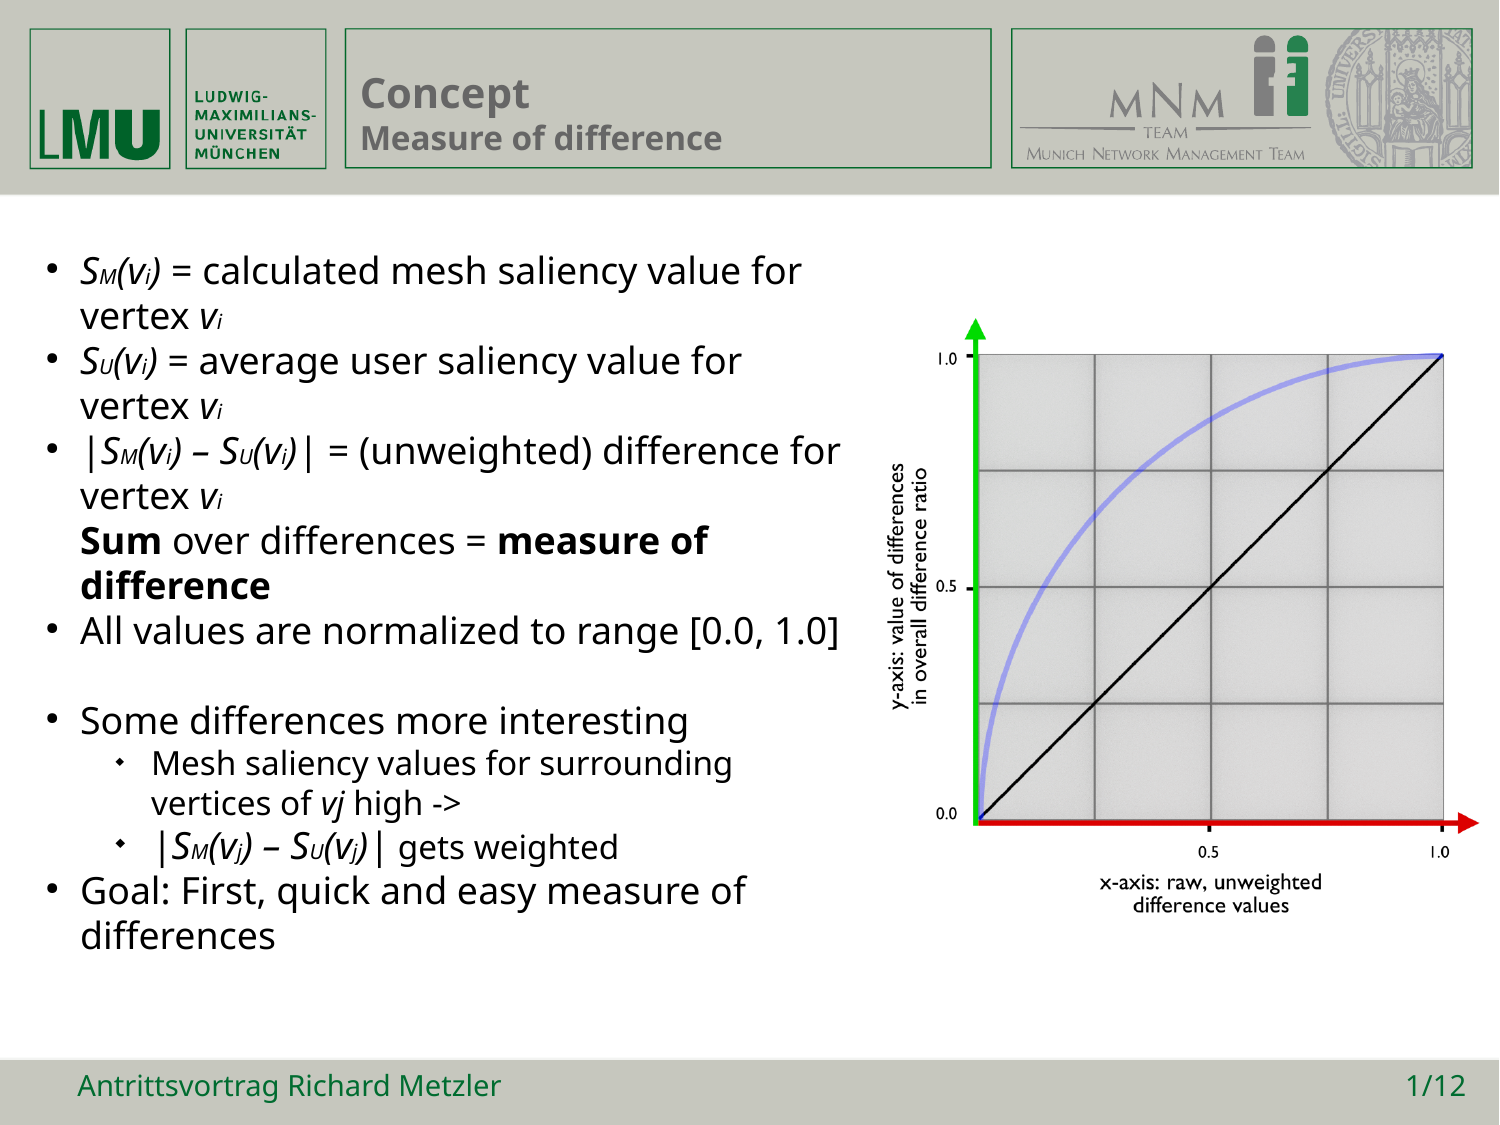

Concept
Measure of difference
SM(vi) = calculated mesh saliency value for vertex vi
SU(vi) = average user saliency value for vertex vi
|SM(vi) – SU(vi)| = (unweighted) difference for vertex vi
Sum over differences = measure of difference
All values are normalized to range [0.0, 1.0]
Some differences more interesting
Mesh saliency values for surrounding vertices of vj high ->
|SM(vj) – SU(vj)| gets weighted
Goal: First, quick and easy measure of differences
Antrittsvortrag Richard Metzler
1/12